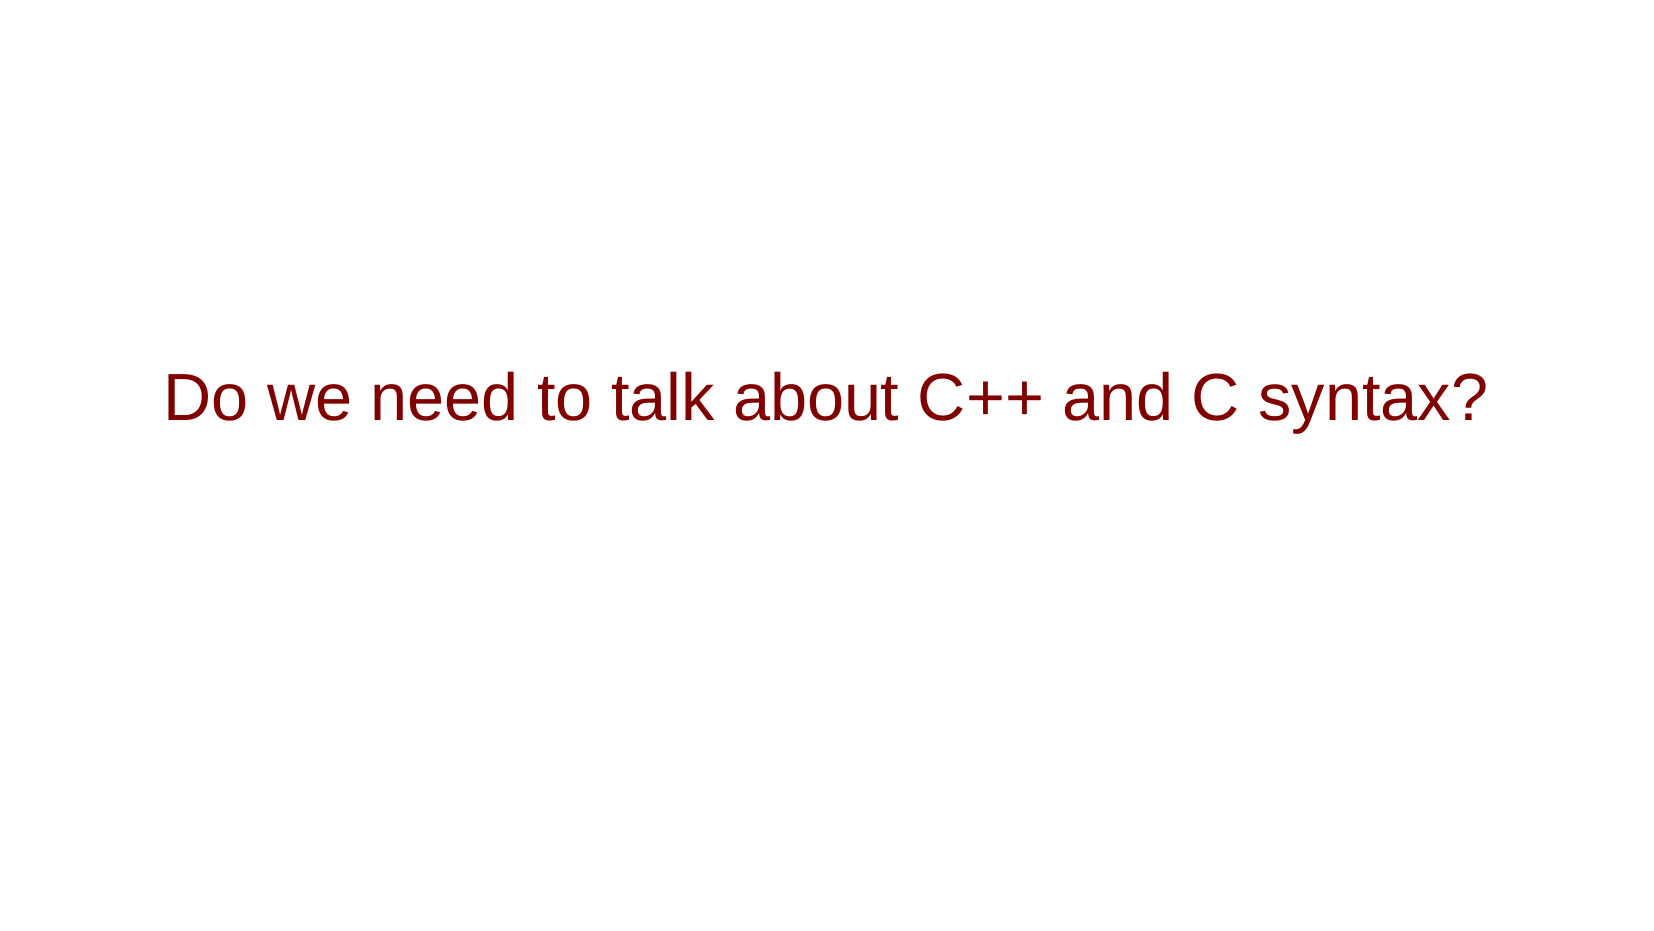

# Do we need to talk about C++ and C syntax?